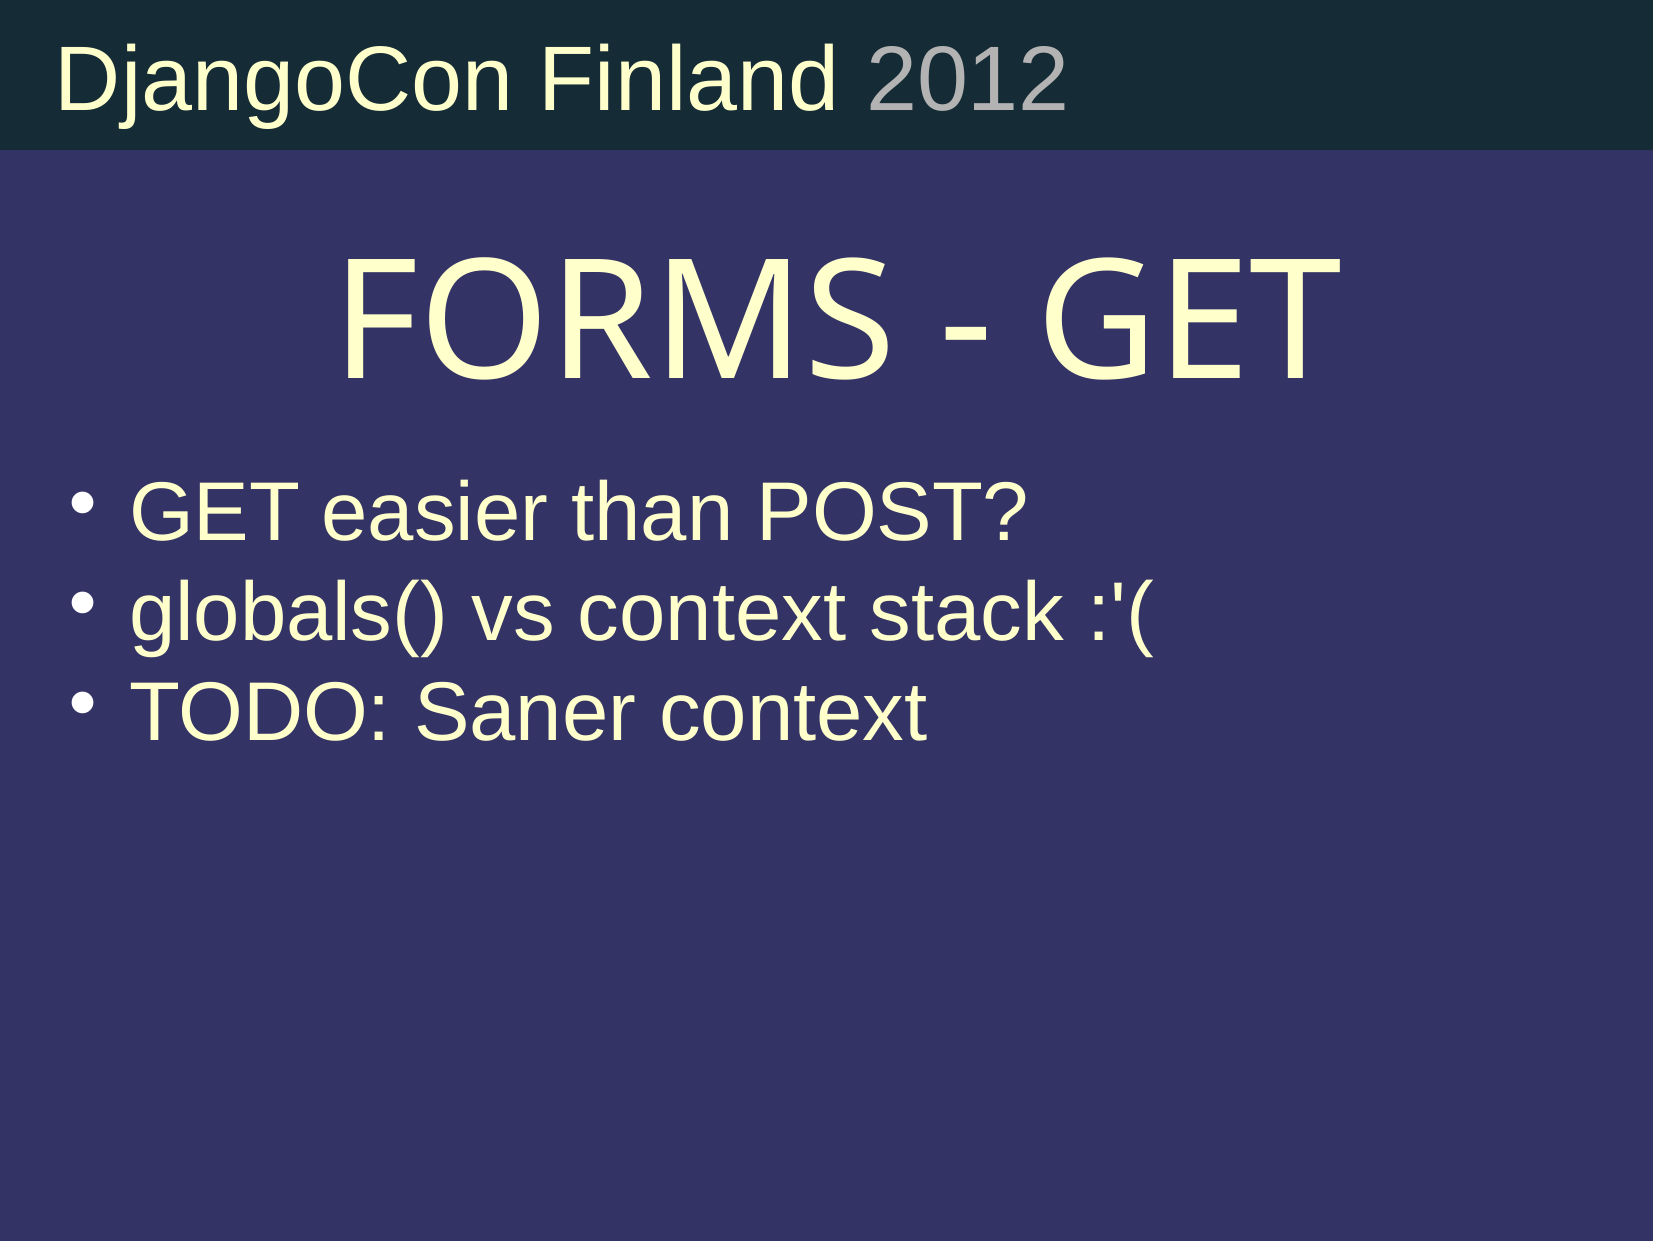

# DjangoCon Finland 2012
FORMS - GET
 GET easier than POST?
 globals() vs context stack :'(
 TODO: Saner context